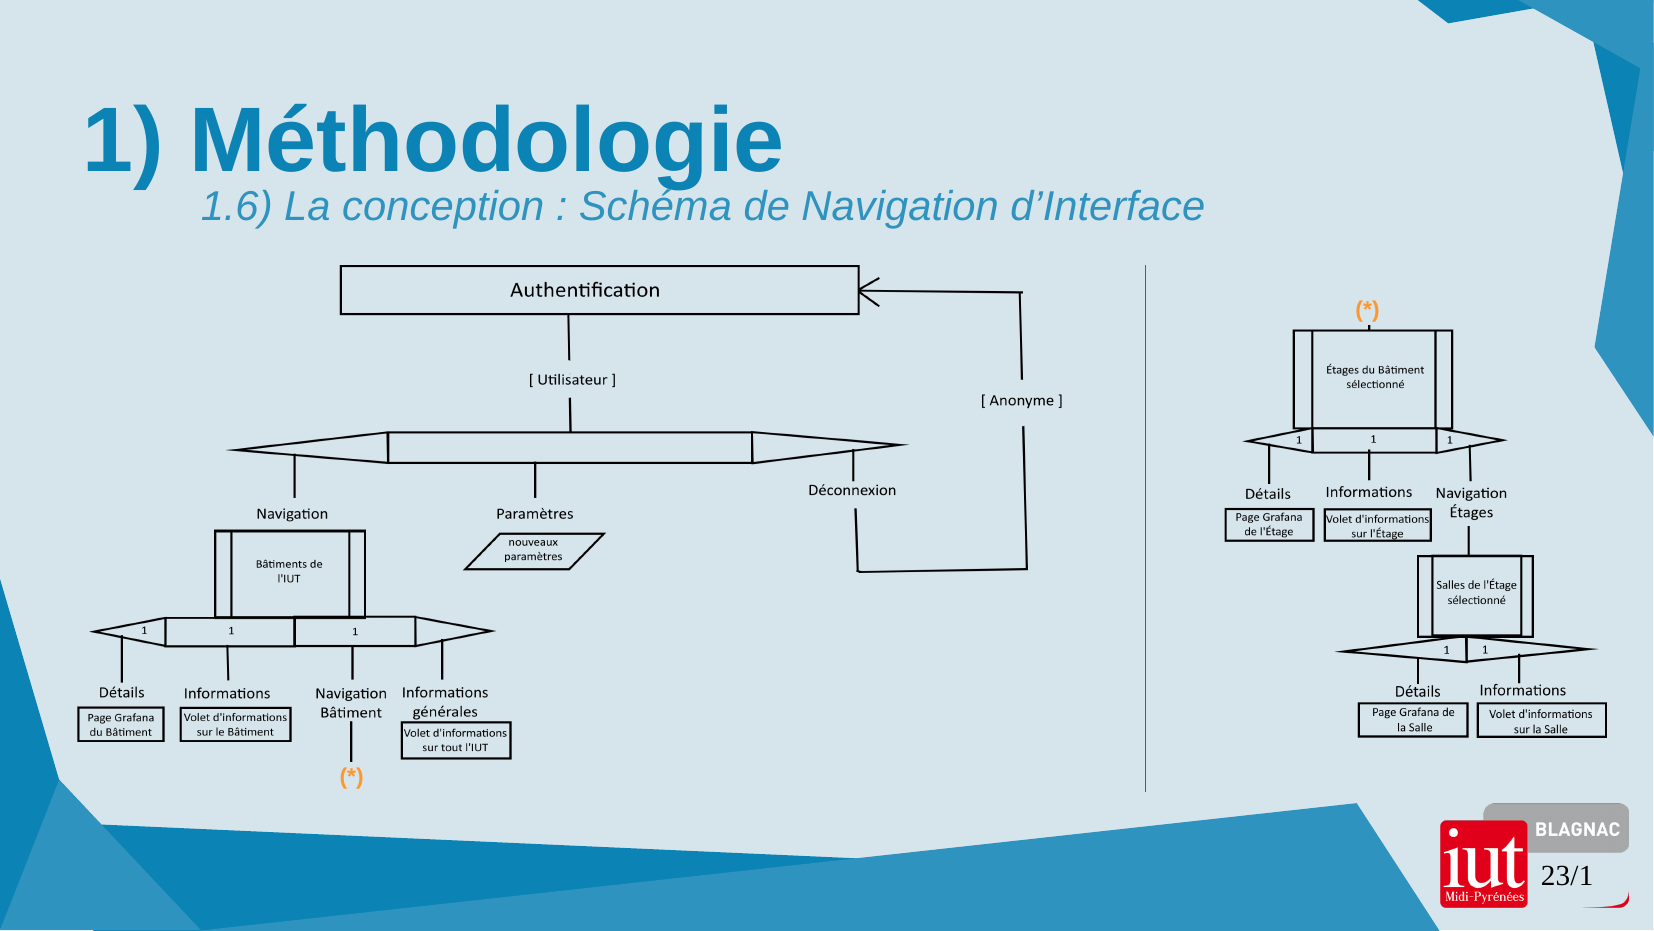

# 1) Méthodologie
1.6) La conception : Schéma de Navigation d’Interface
(*)
(*)
23